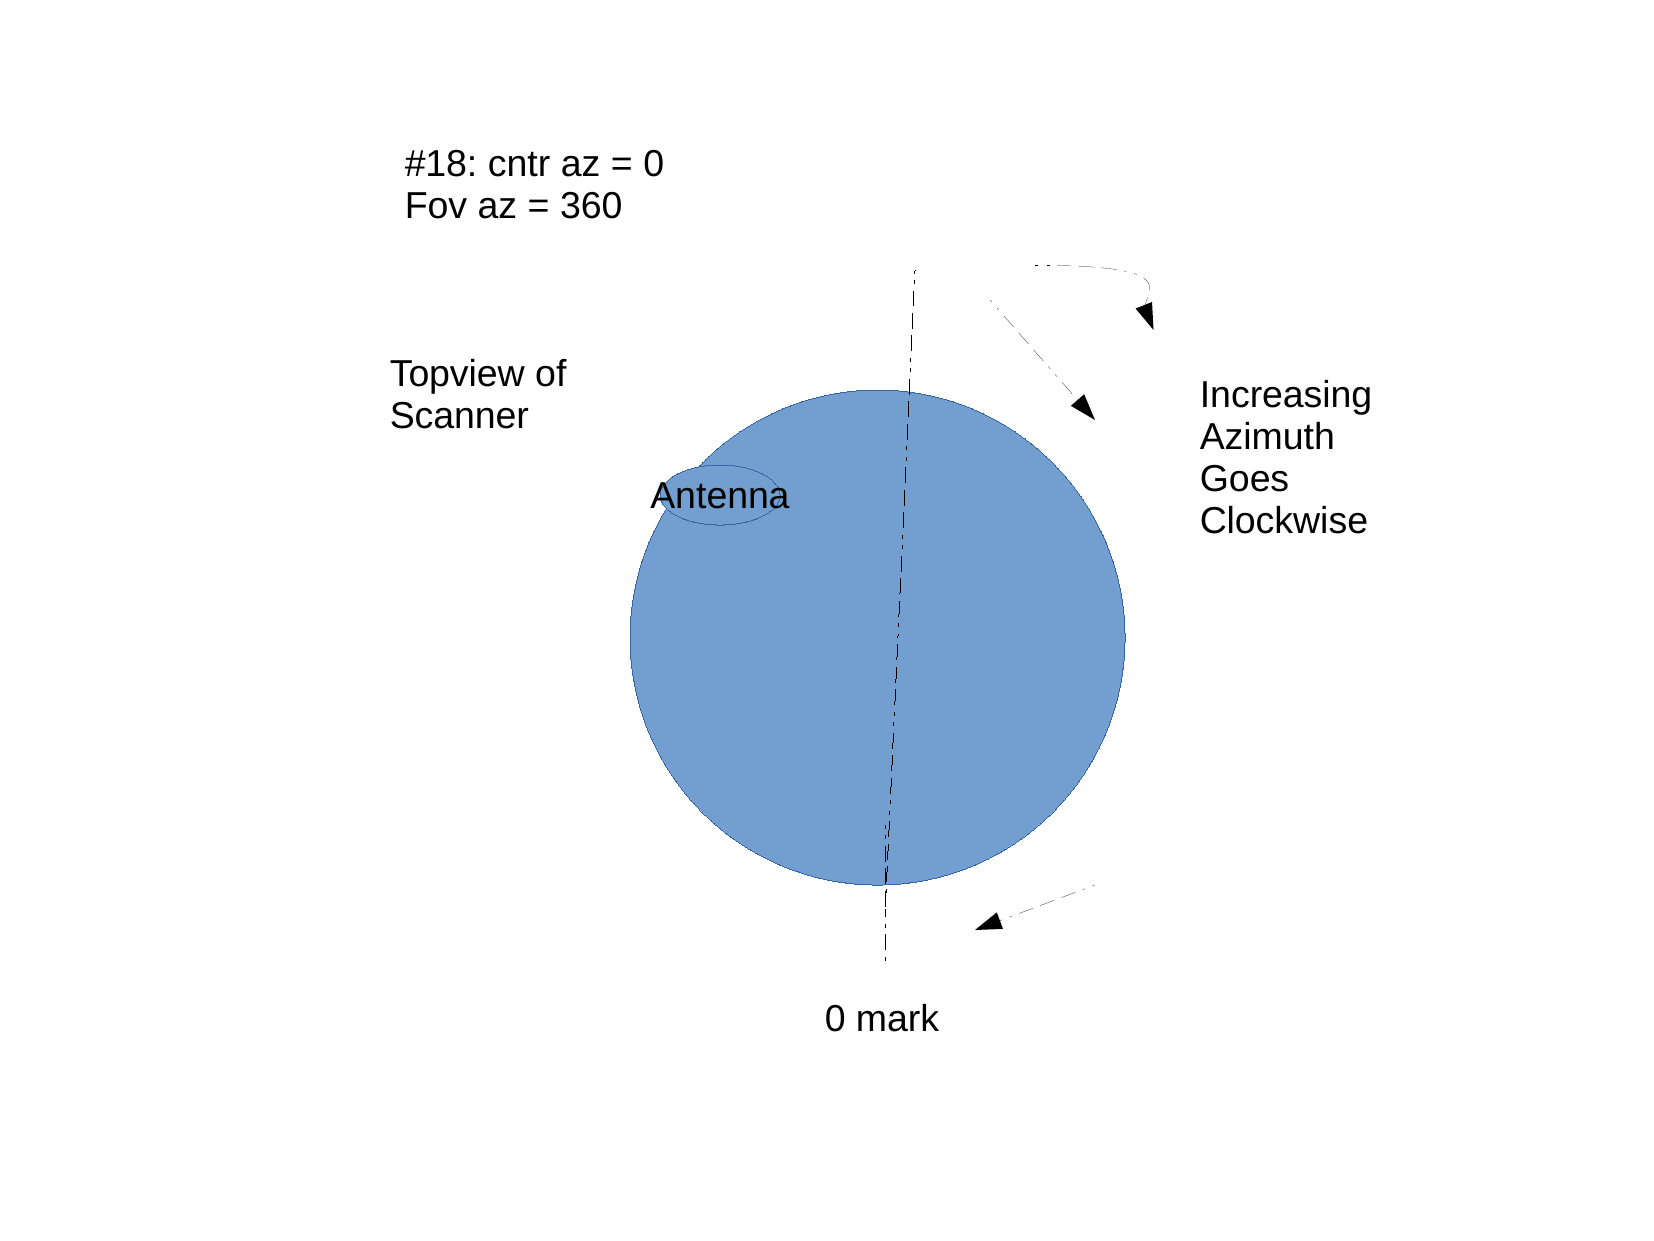

#18: cntr az = 0
Fov az = 360
Topview of Scanner
Increasing Azimuth
Goes Clockwise
Antenna
0 mark